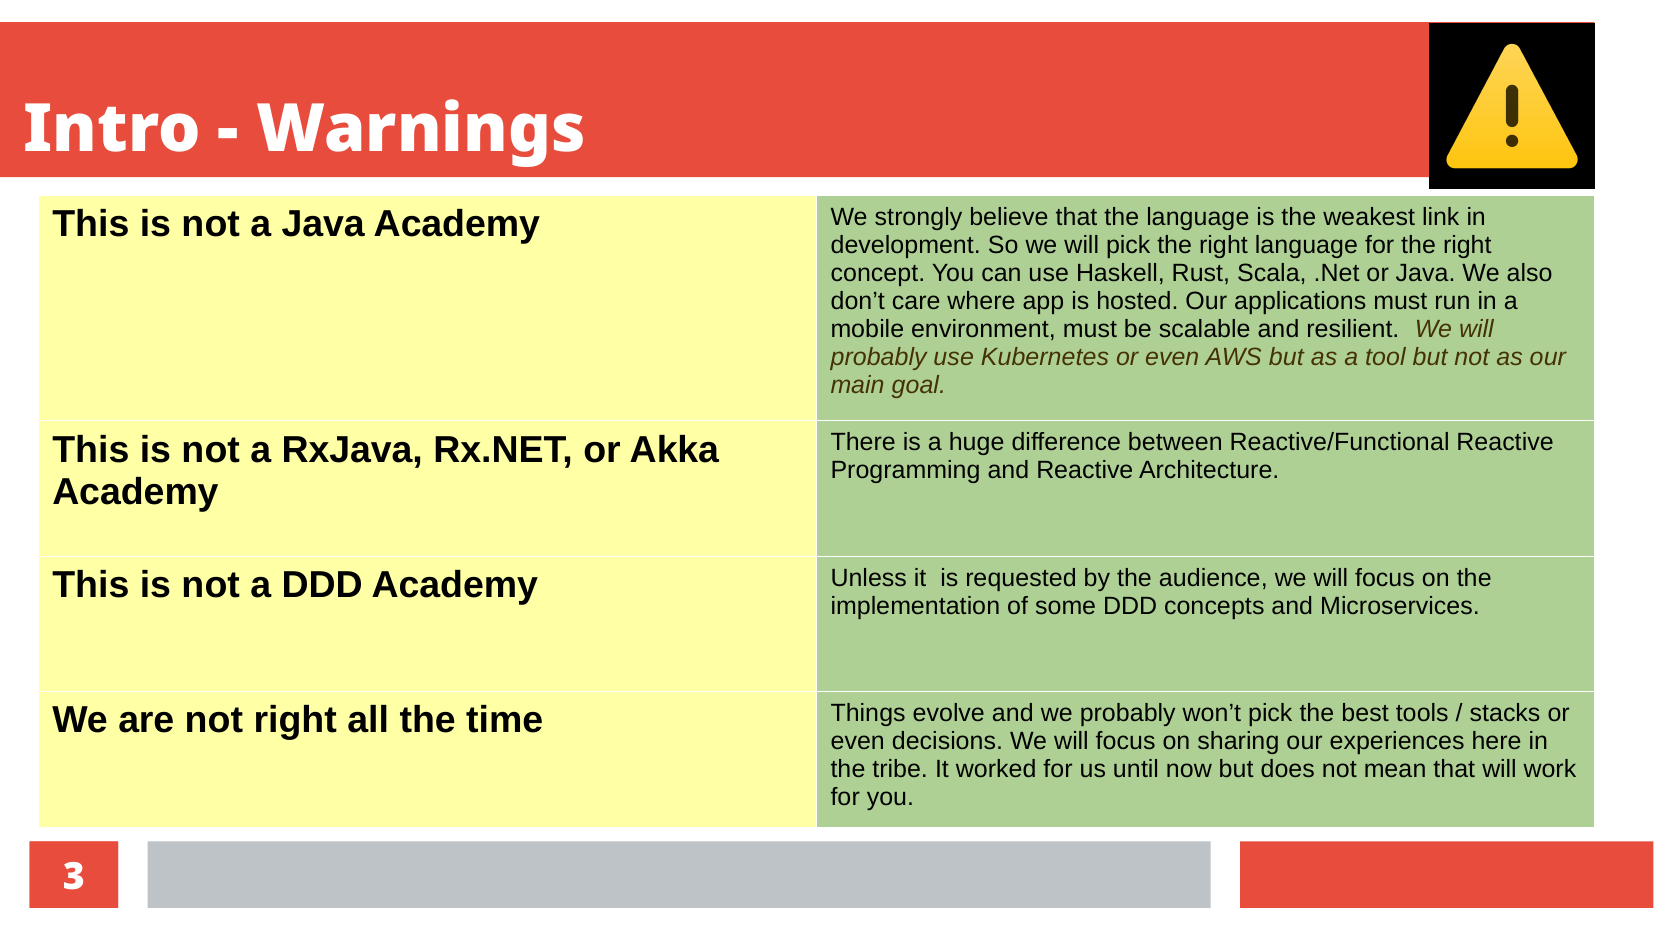

# Intro - Warnings
| This is not a Java Academy | We strongly believe that the language is the weakest link in development. So we will pick the right language for the right concept. You can use Haskell, Rust, Scala, .Net or Java. We also don’t care where app is hosted. Our applications must run in a mobile environment, must be scalable and resilient. We will probably use Kubernetes or even AWS but as a tool but not as our main goal. |
| --- | --- |
| This is not a RxJava, Rx.NET, or Akka Academy | There is a huge difference between Reactive/Functional Reactive Programming and Reactive Architecture. |
| This is not a DDD Academy | Unless it is requested by the audience, we will focus on the implementation of some DDD concepts and Microservices. |
| We are not right all the time | Things evolve and we probably won’t pick the best tools / stacks or even decisions. We will focus on sharing our experiences here in the tribe. It worked for us until now but does not mean that will work for you. |
3